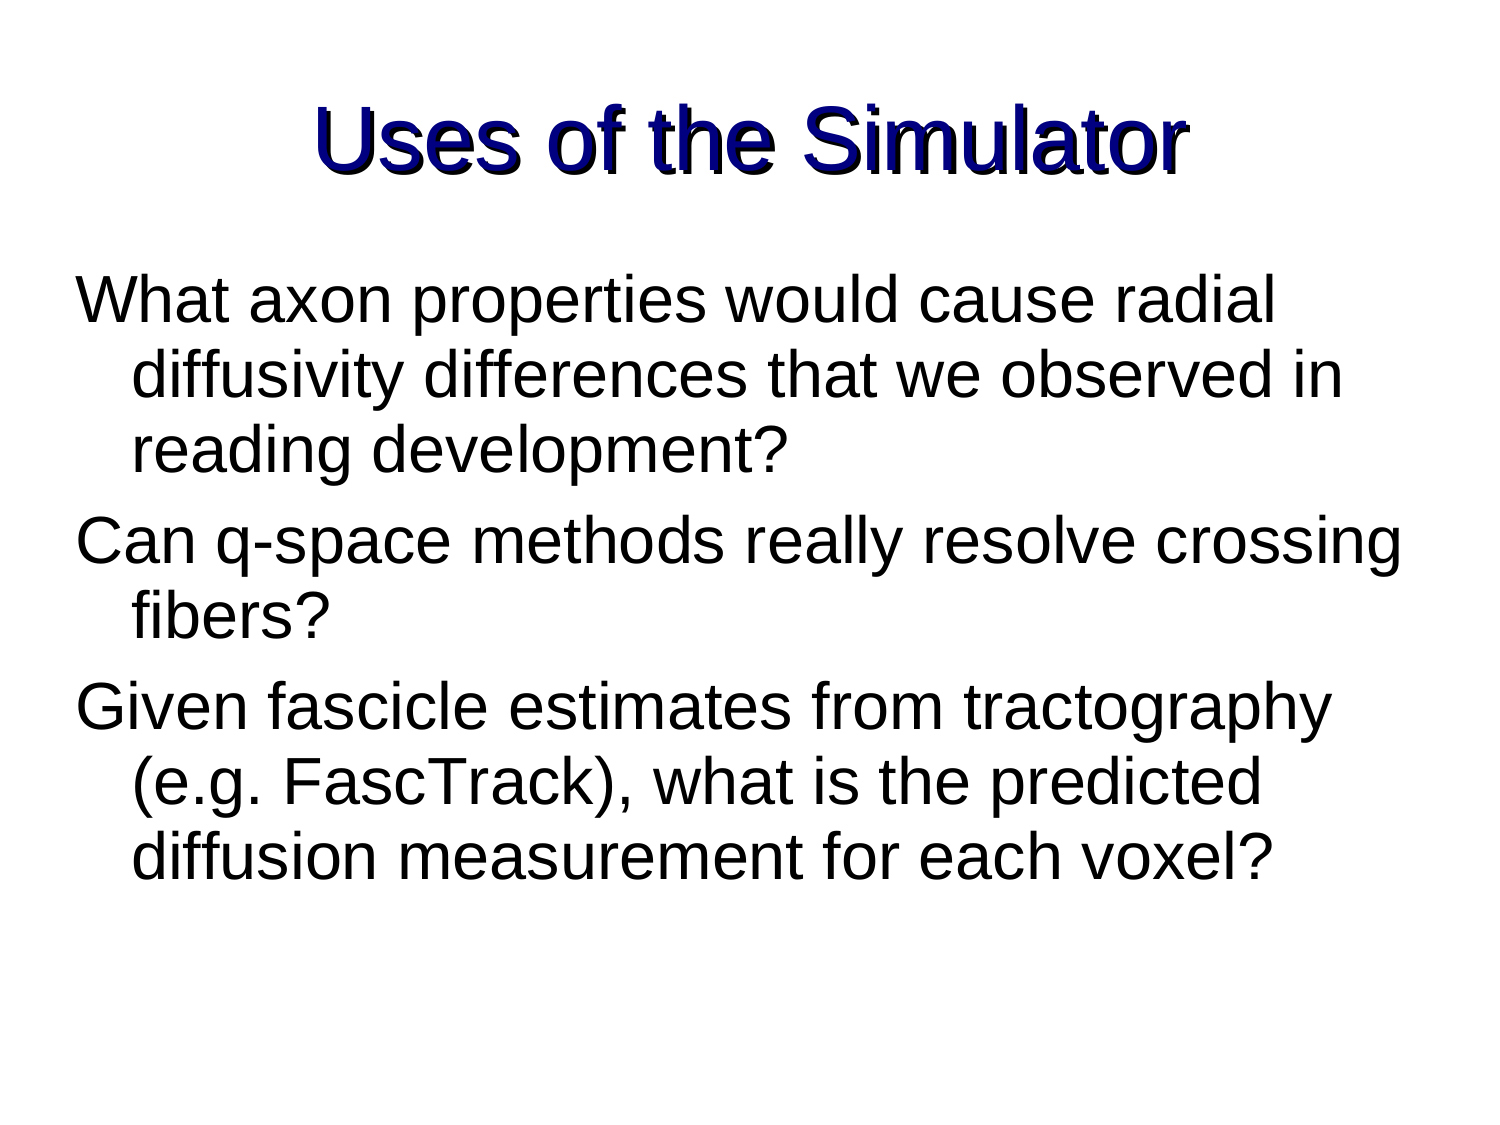

# Uses of the Simulator
What axon properties would cause radial diffusivity differences that we observed in reading development?
Can q-space methods really resolve crossing fibers?
Given fascicle estimates from tractography (e.g. FascTrack), what is the predicted diffusion measurement for each voxel?